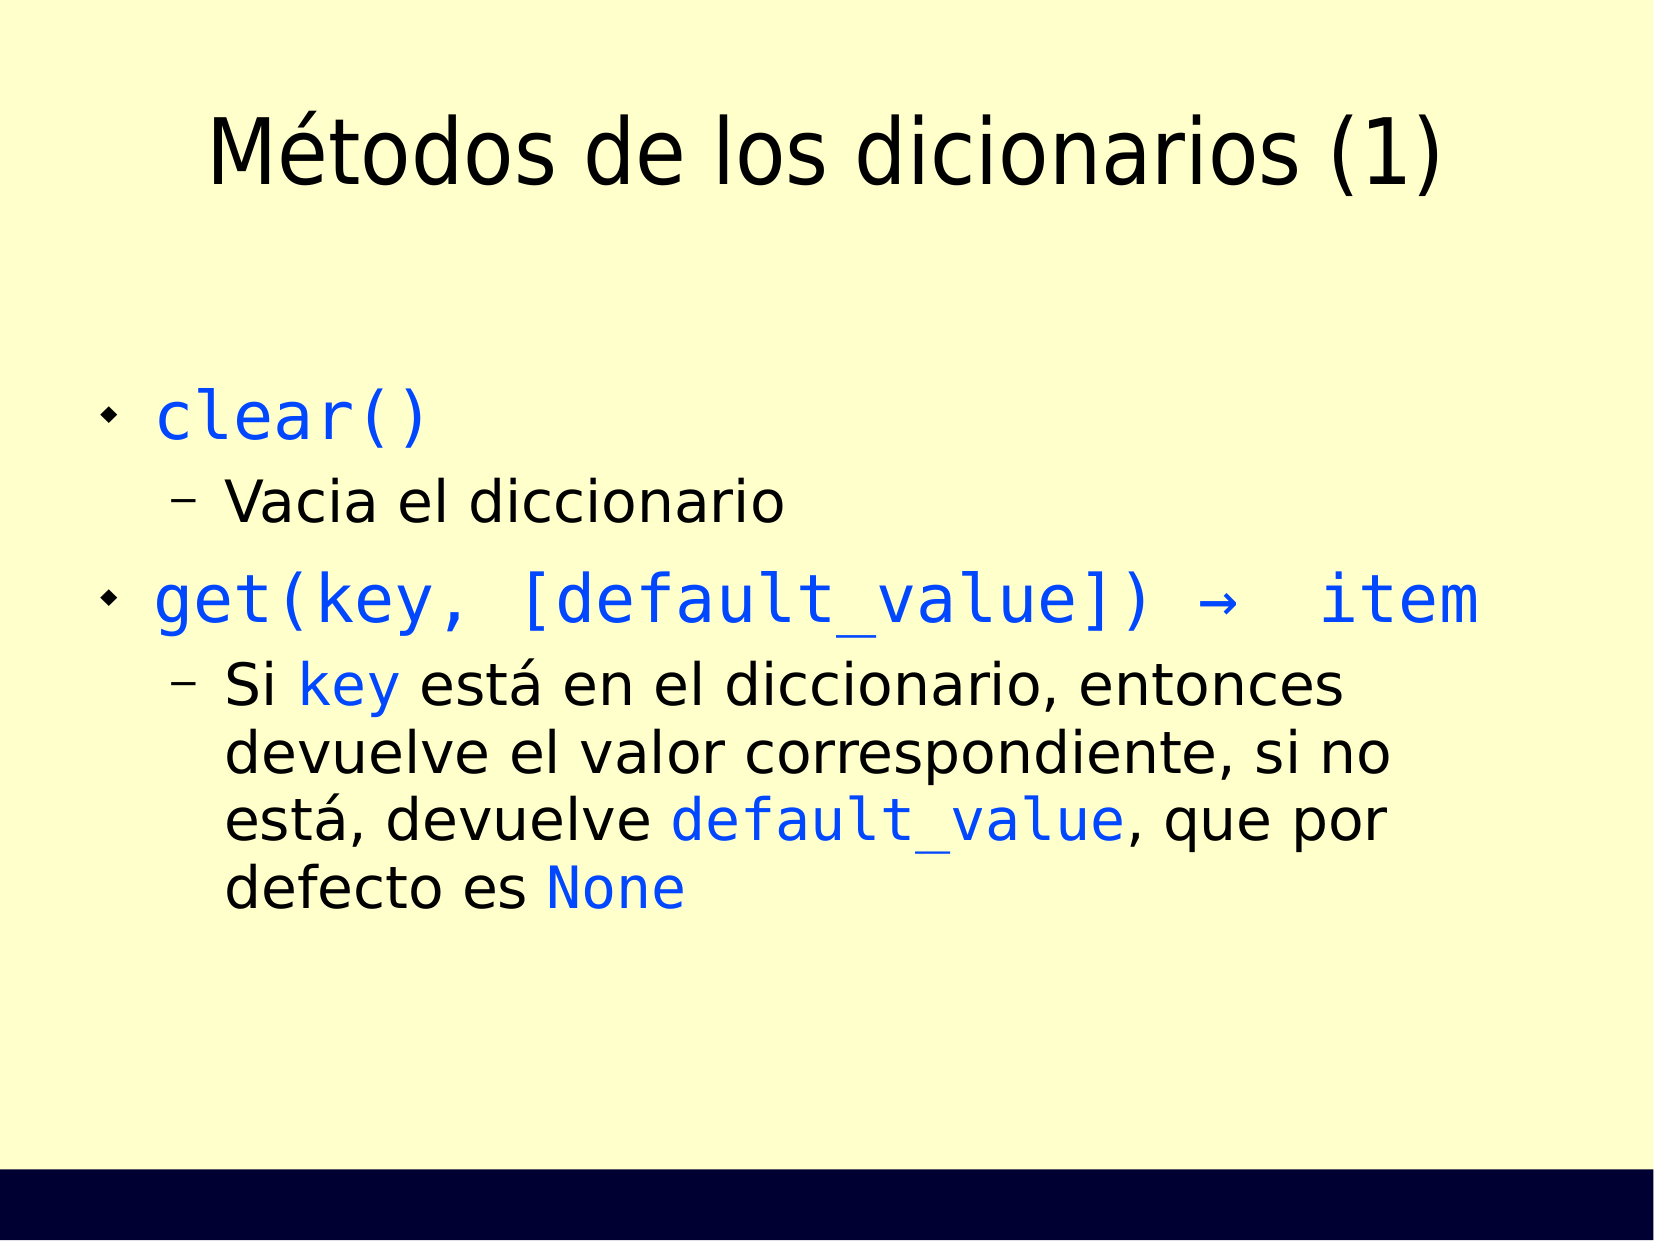

# Métodos de los dicionarios (1)
clear()
Vacia el diccionario
get(key, [default_value]) → item
Si key está en el diccionario, entonces devuelve el valor correspondiente, si no está, devuelve default_value, que por defecto es None